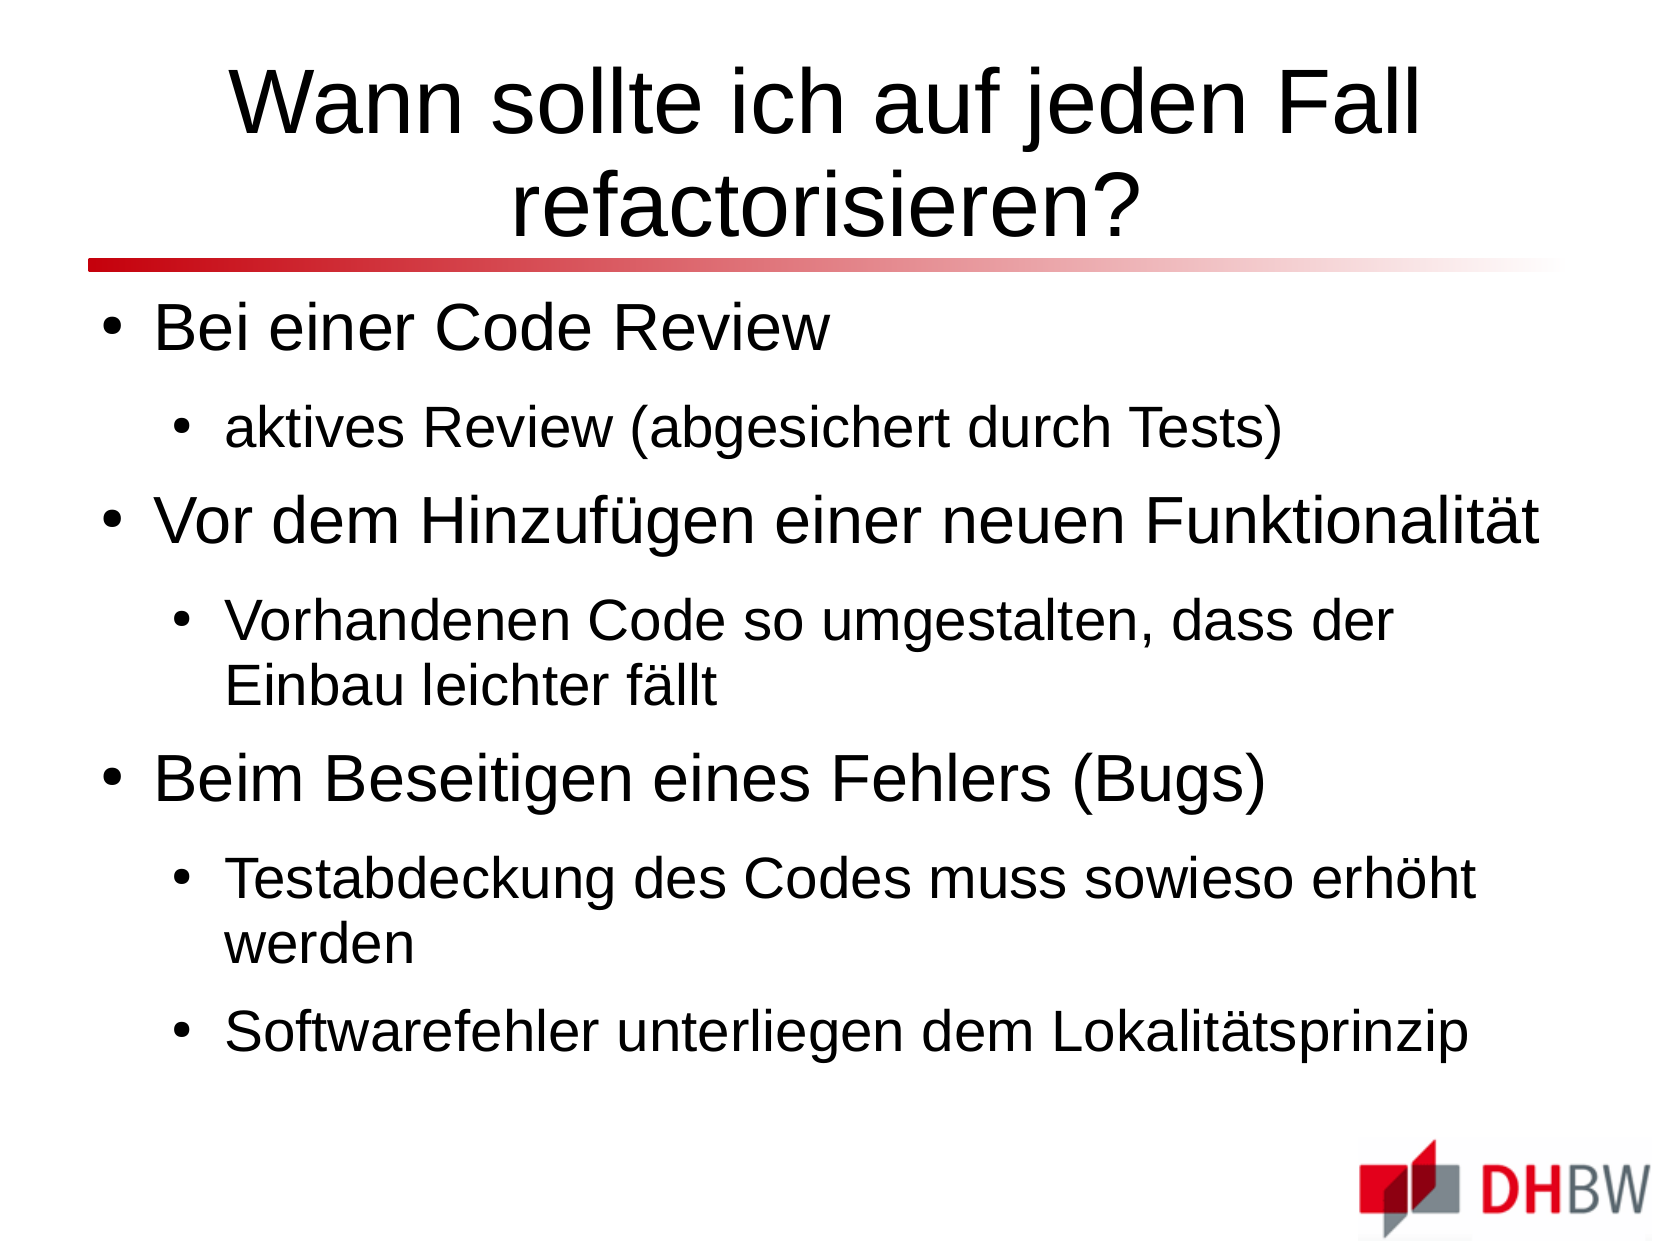

# Wann sollte ich auf jeden Fall refactorisieren?
Bei einer Code Review
aktives Review (abgesichert durch Tests)
Vor dem Hinzufügen einer neuen Funktionalität
Vorhandenen Code so umgestalten, dass der Einbau leichter fällt
Beim Beseitigen eines Fehlers (Bugs)
Testabdeckung des Codes muss sowieso erhöht werden
Softwarefehler unterliegen dem Lokalitätsprinzip